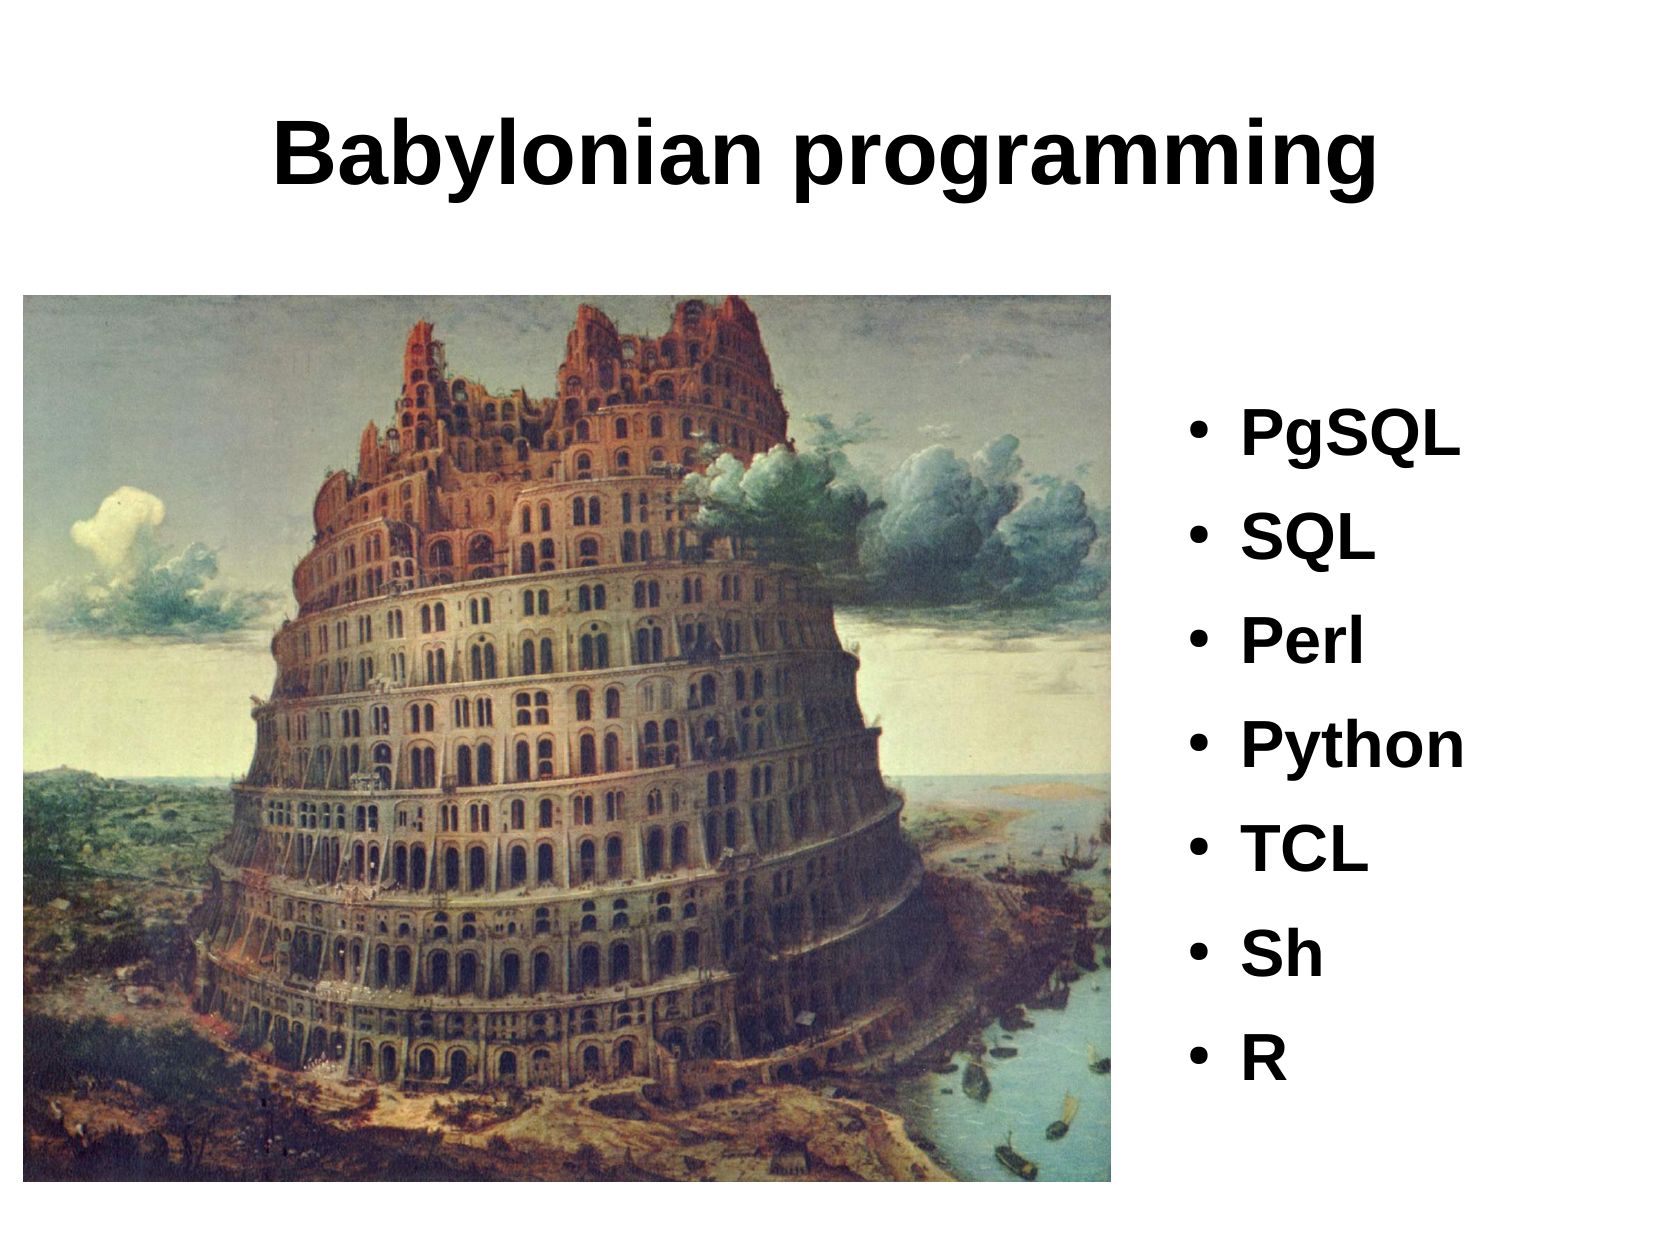

# Babylonian programming
PgSQL
SQL
Perl
Python
TCL
Sh
R